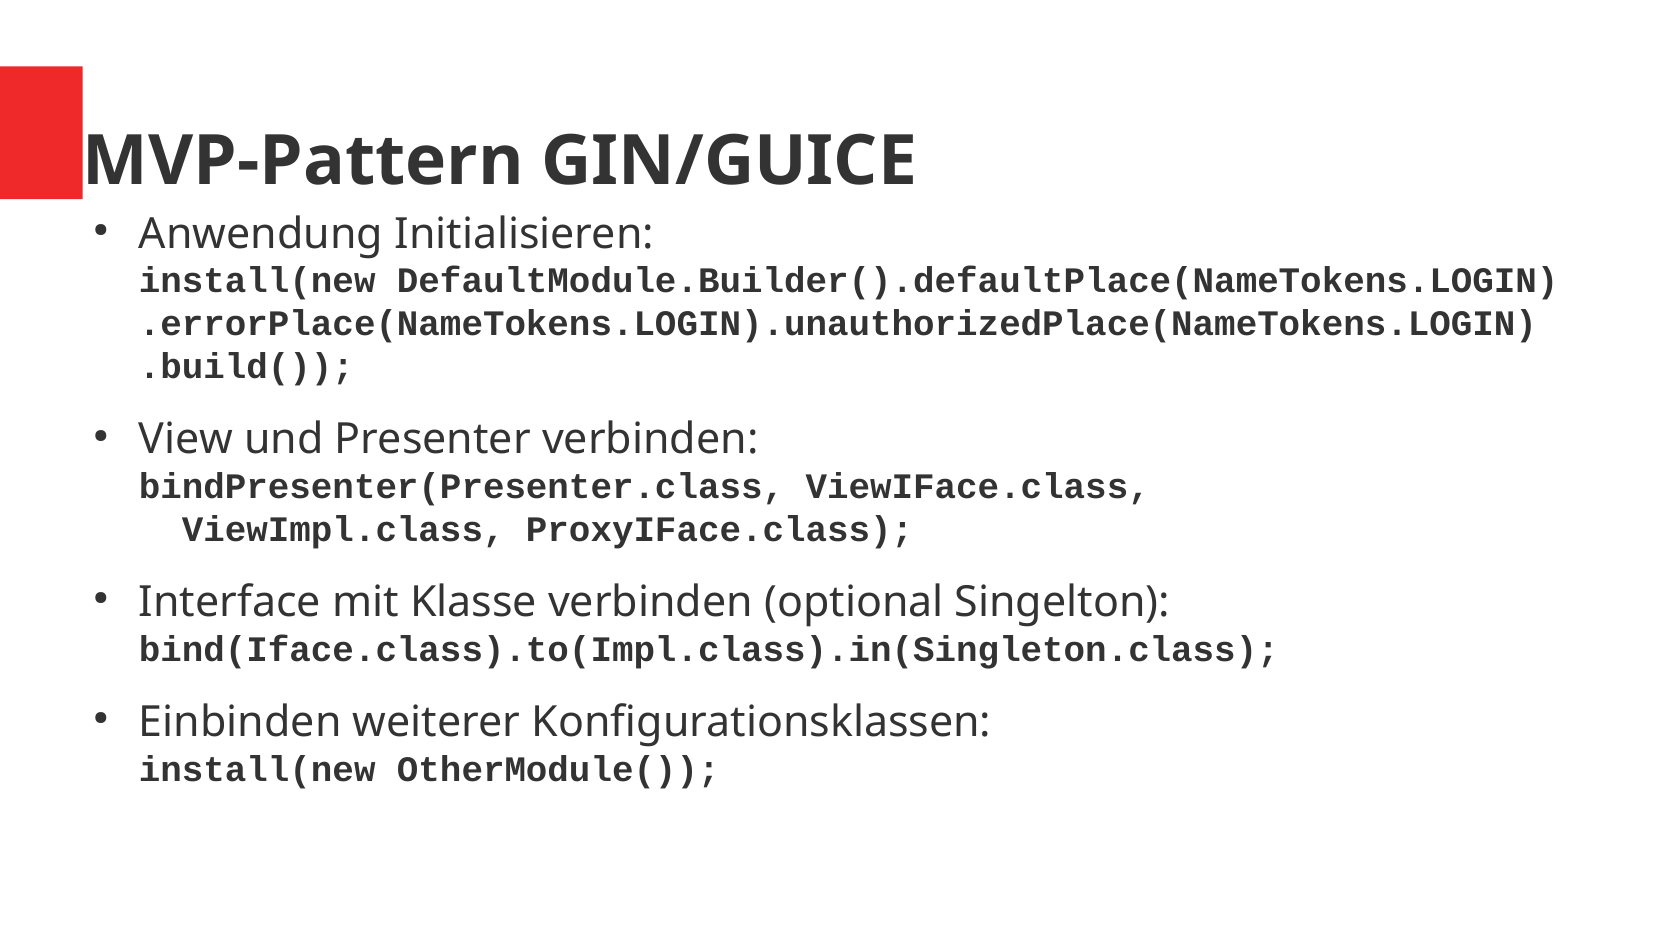

# MVP-Pattern GIN/GUICE
Anwendung Initialisieren:
install(new DefaultModule.Builder().defaultPlace(NameTokens.LOGIN)
.errorPlace(NameTokens.LOGIN).unauthorizedPlace(NameTokens.LOGIN)
.build());
View und Presenter verbinden:
bindPresenter(Presenter.class, ViewIFace.class,
 ViewImpl.class, ProxyIFace.class);
Interface mit Klasse verbinden (optional Singelton):
bind(Iface.class).to(Impl.class).in(Singleton.class);
Einbinden weiterer Konfigurationsklassen:
install(new OtherModule());